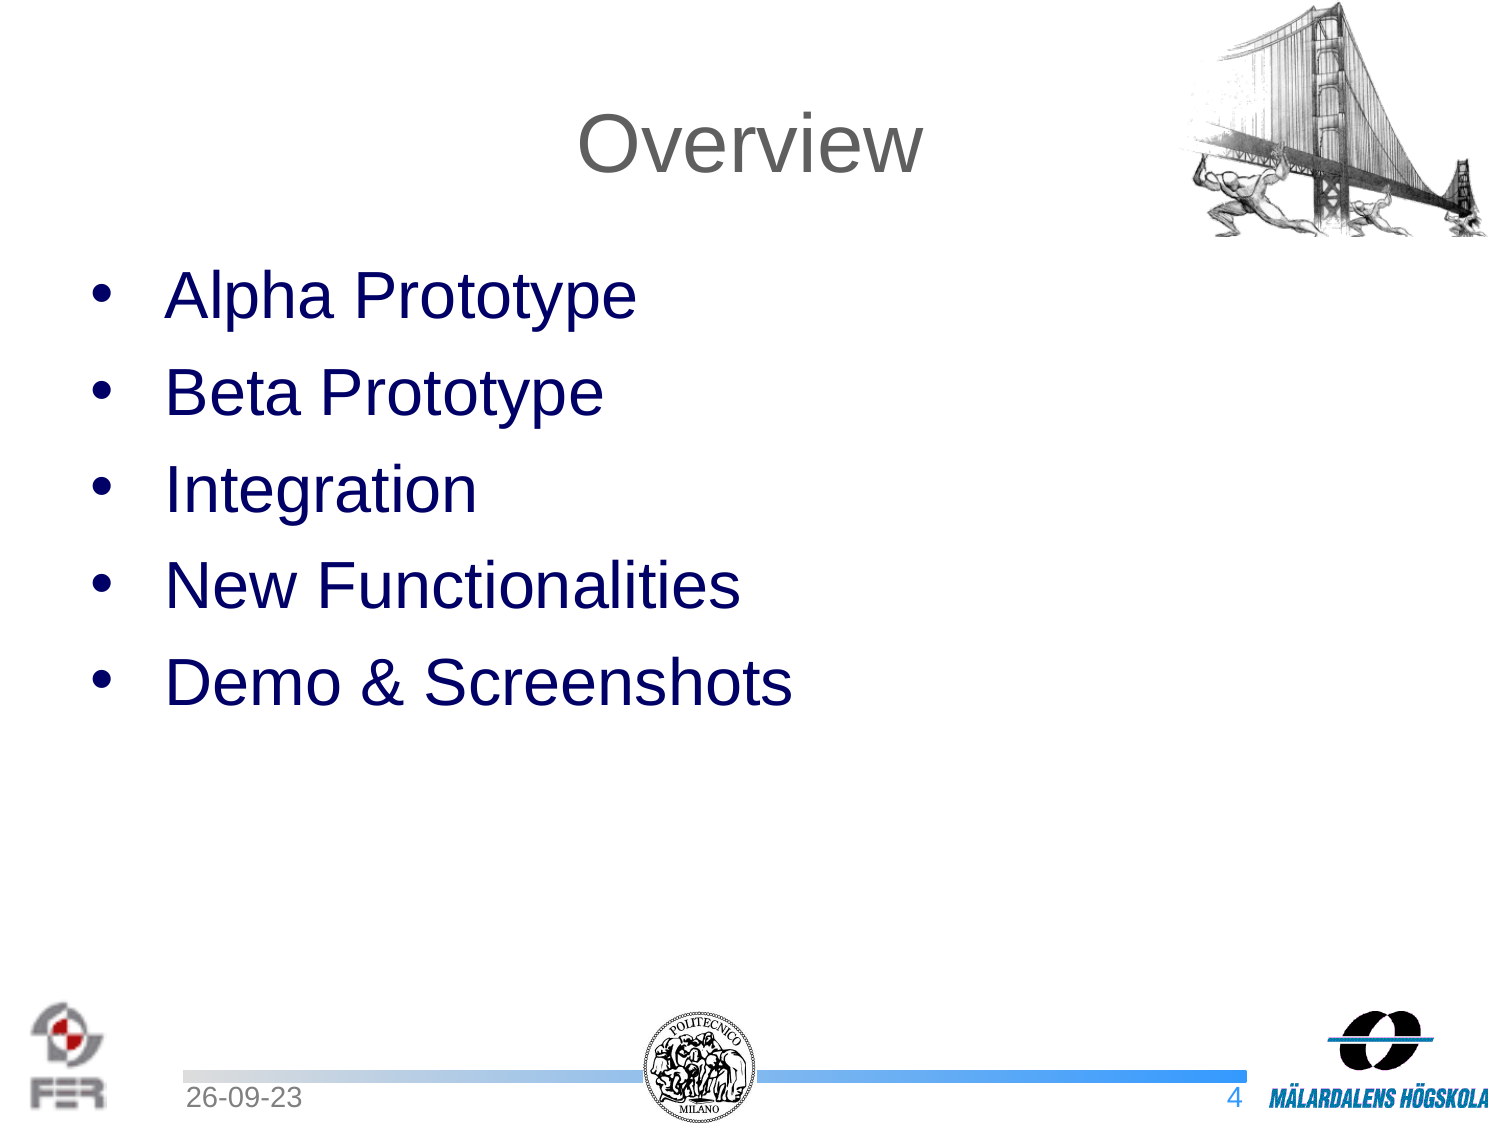

# Overview
 Alpha Prototype
 Beta Prototype
 Integration
 New Functionalities
 Demo & Screenshots
26-08-21